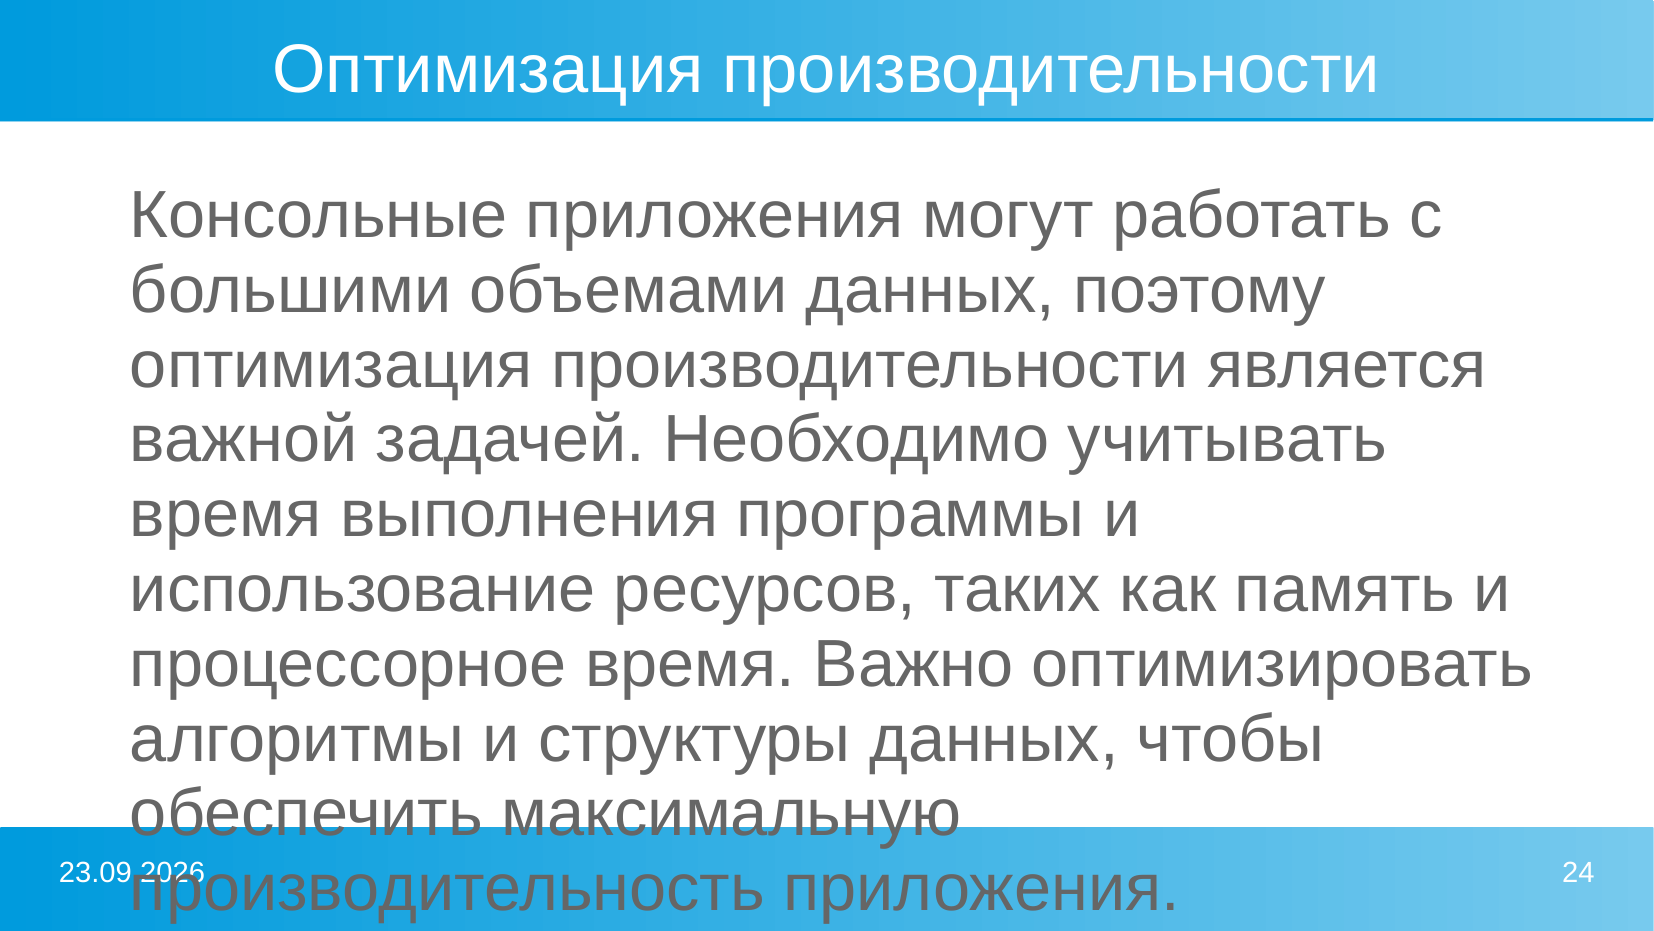

# Оптимизация производительности
Консольные приложения могут работать с большими объемами данных, поэтому оптимизация производительности является важной задачей. Необходимо учитывать время выполнения программы и использование ресурсов, таких как память и процессорное время. Важно оптимизировать алгоритмы и структуры данных, чтобы обеспечить максимальную производительность приложения.
24